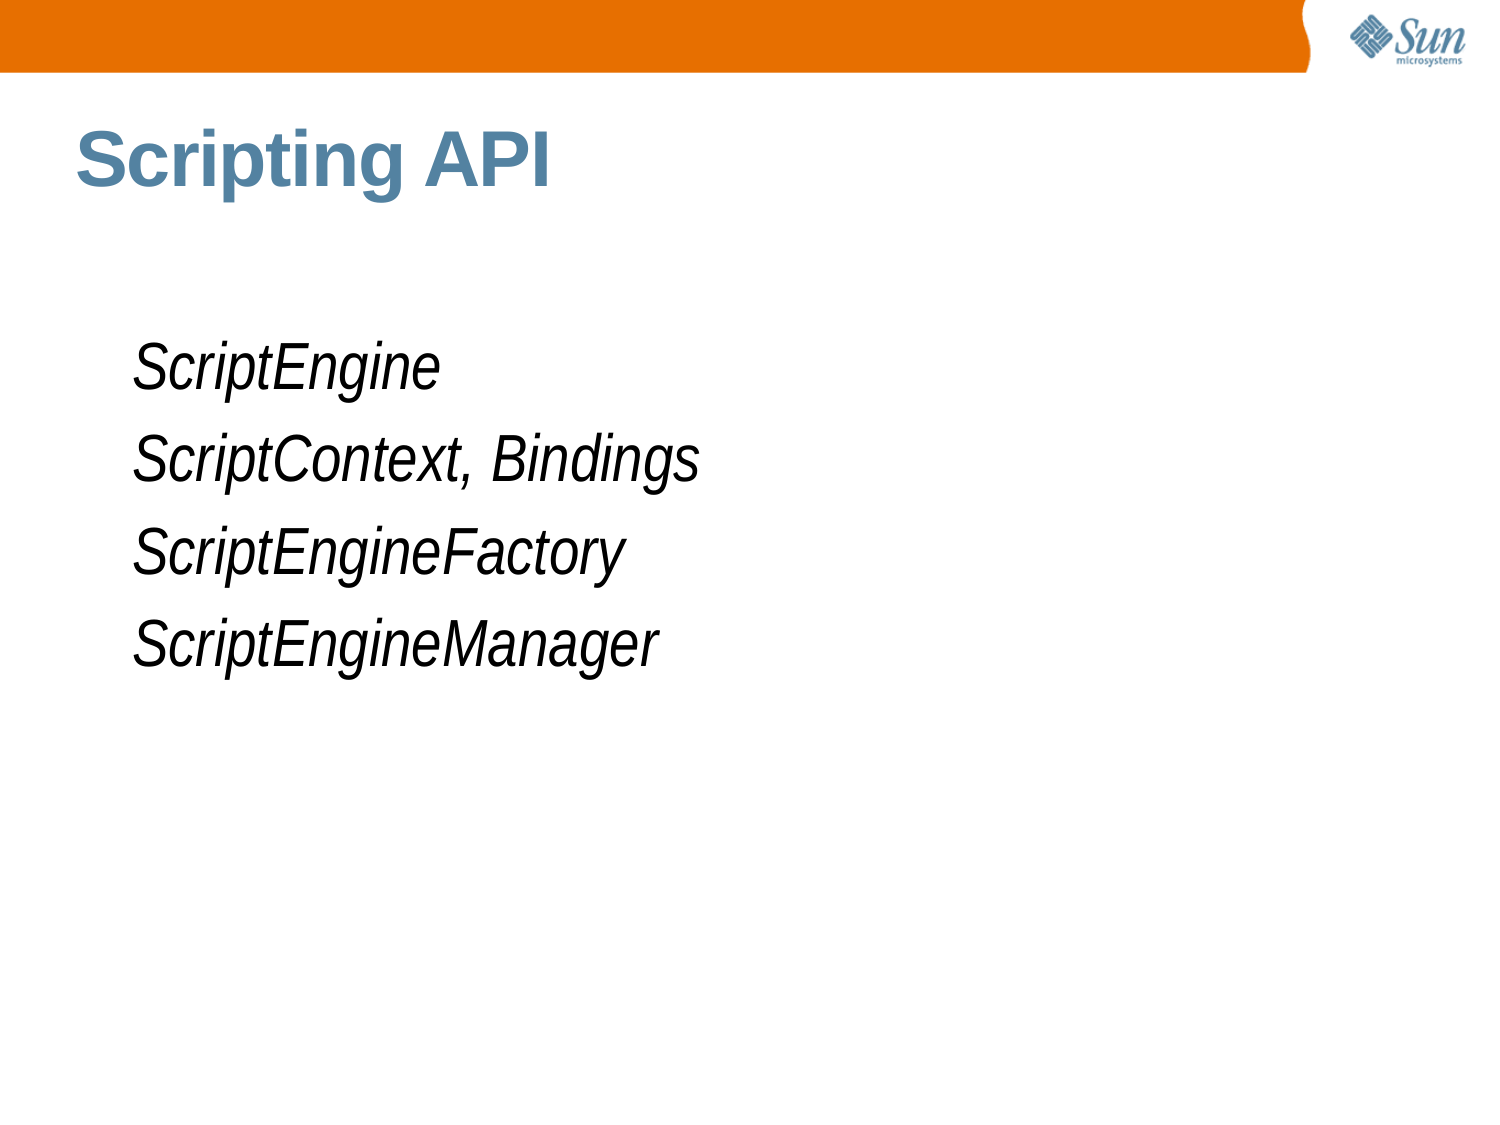

# Scripting API
ScriptEngine
ScriptContext, Bindings
ScriptEngineFactory
ScriptEngineManager